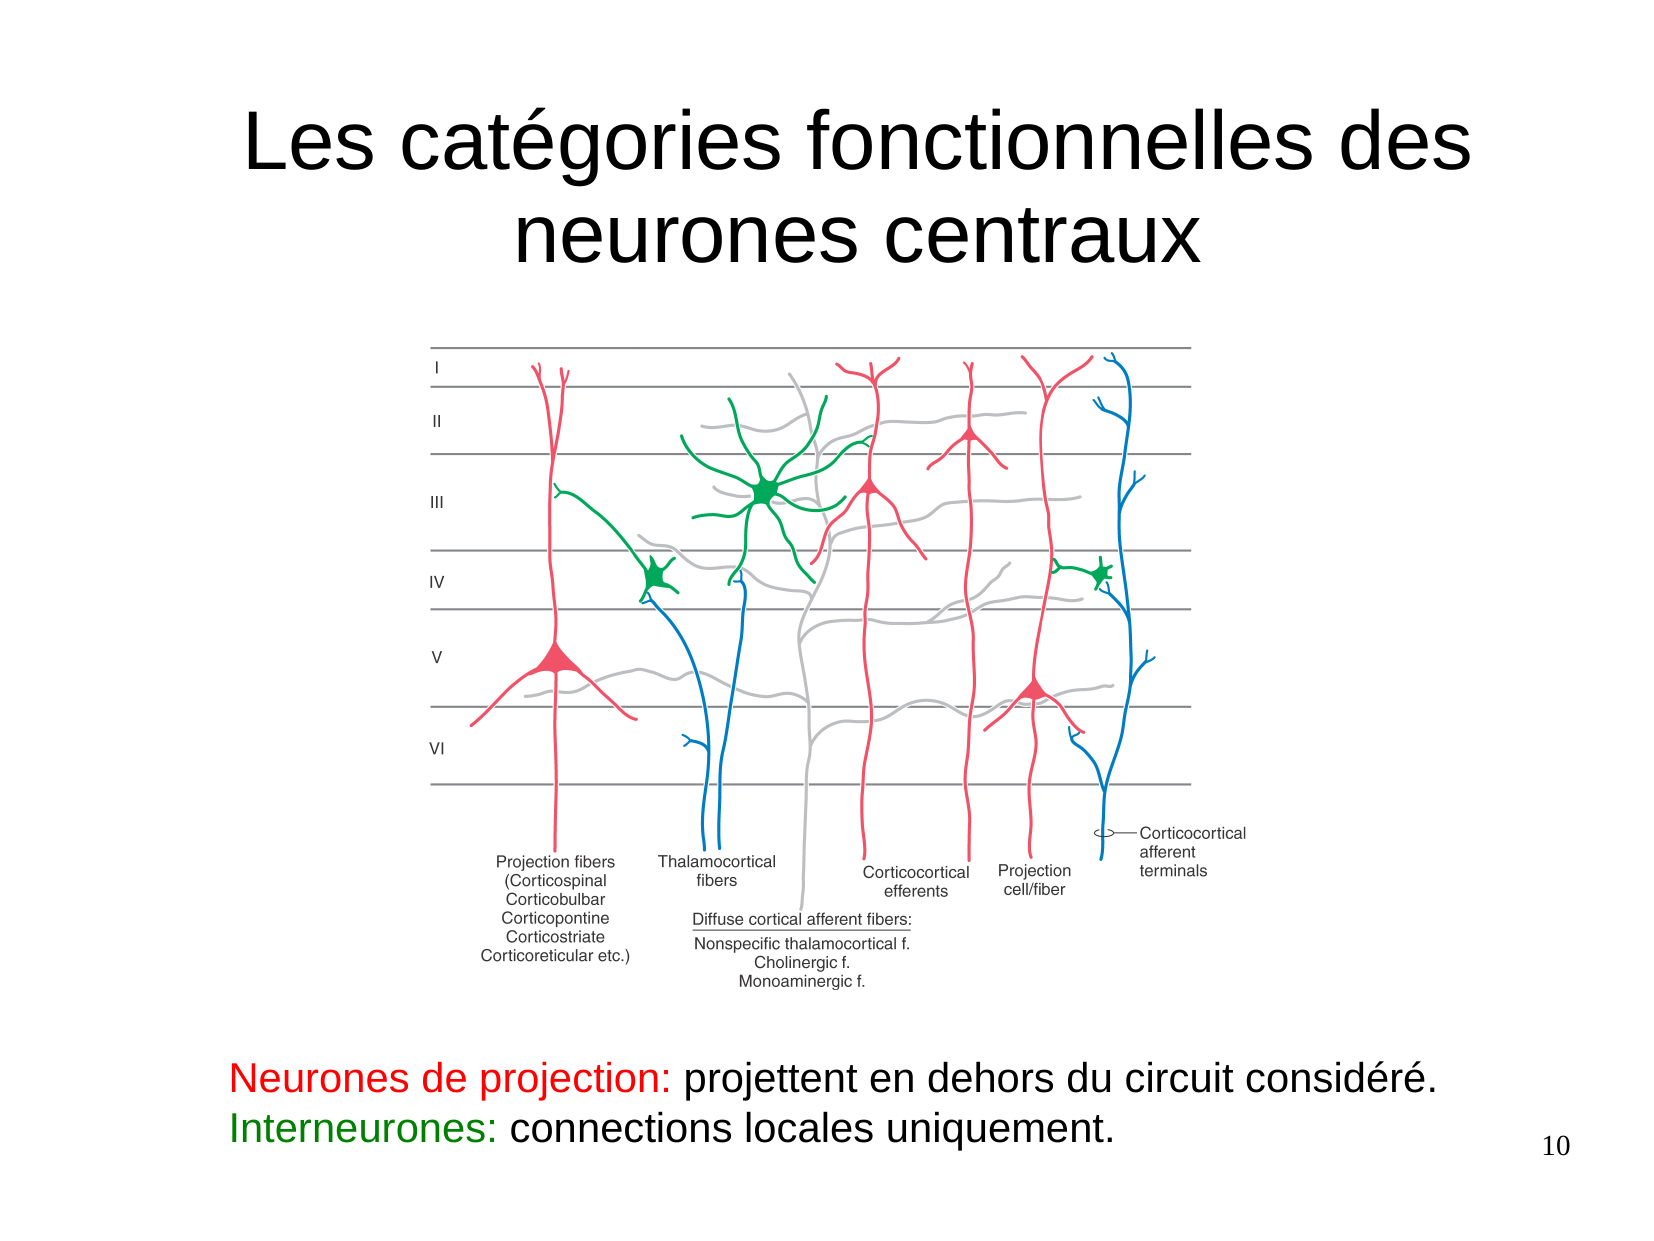

# Les catégories fonctionnelles des neurones centraux
Neurones de projection: projettent en dehors du circuit considéré.
Interneurones: connections locales uniquement.
10